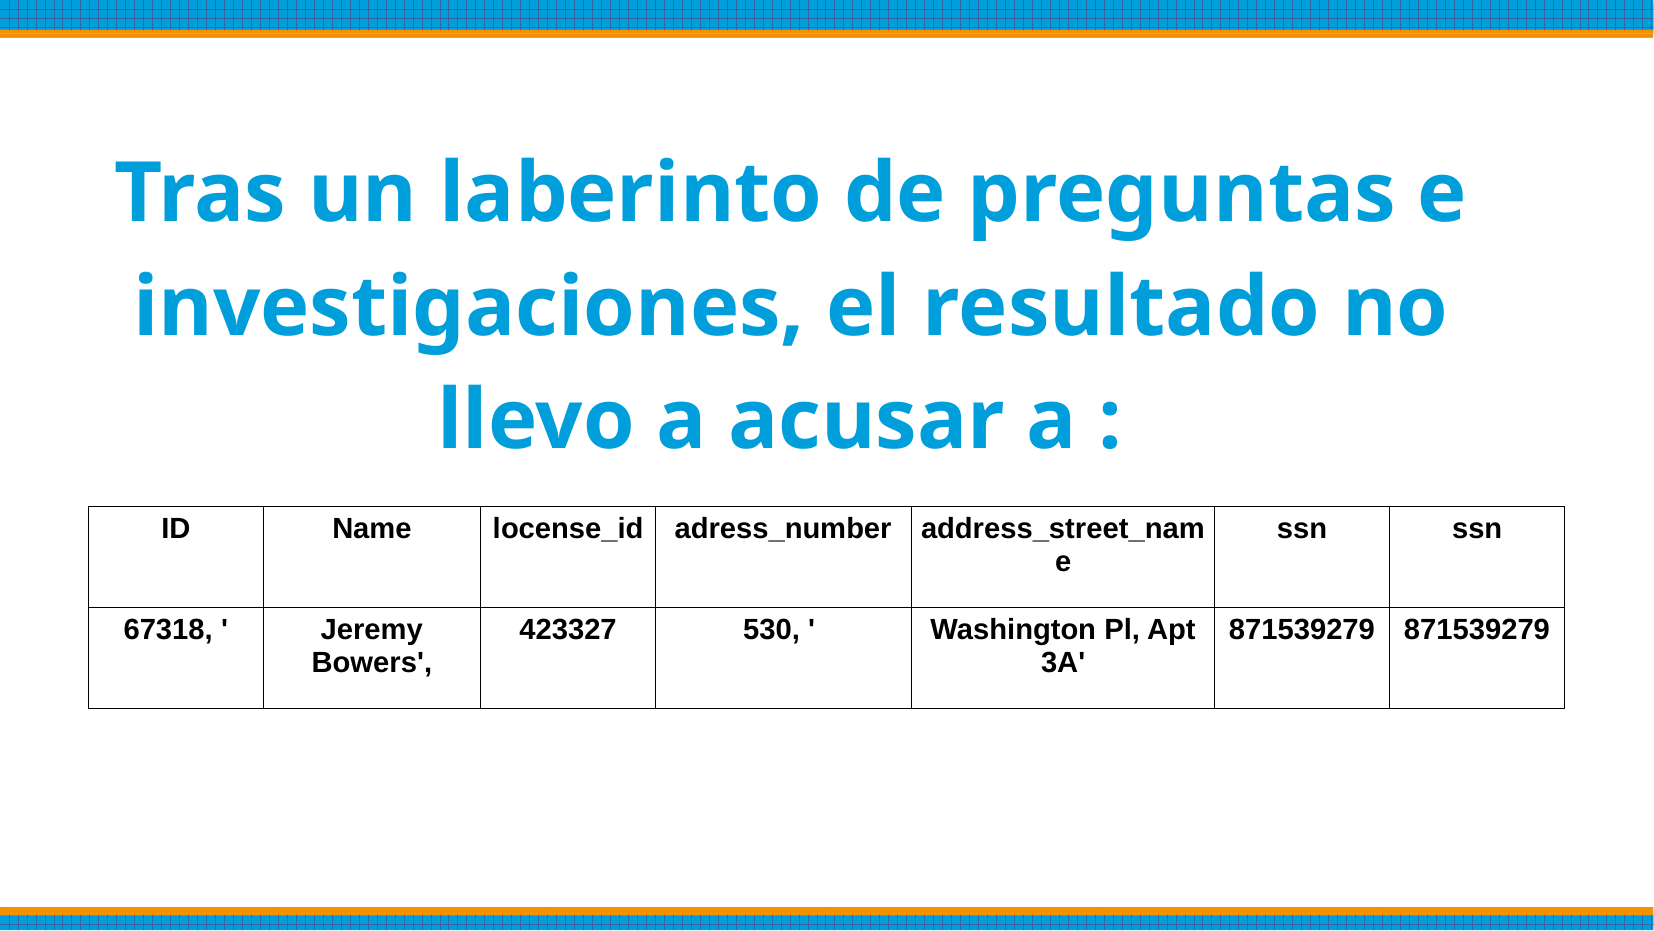

# Tras un laberinto de preguntas e investigaciones, el resultado no llevo a acusar a :
| ID | Name | locense\_id | adress\_number | address\_street\_name | ssn | ssn |
| --- | --- | --- | --- | --- | --- | --- |
| 67318, ' | Jeremy Bowers', | 423327 | 530, ' | Washington Pl, Apt 3A' | 871539279 | 871539279 |